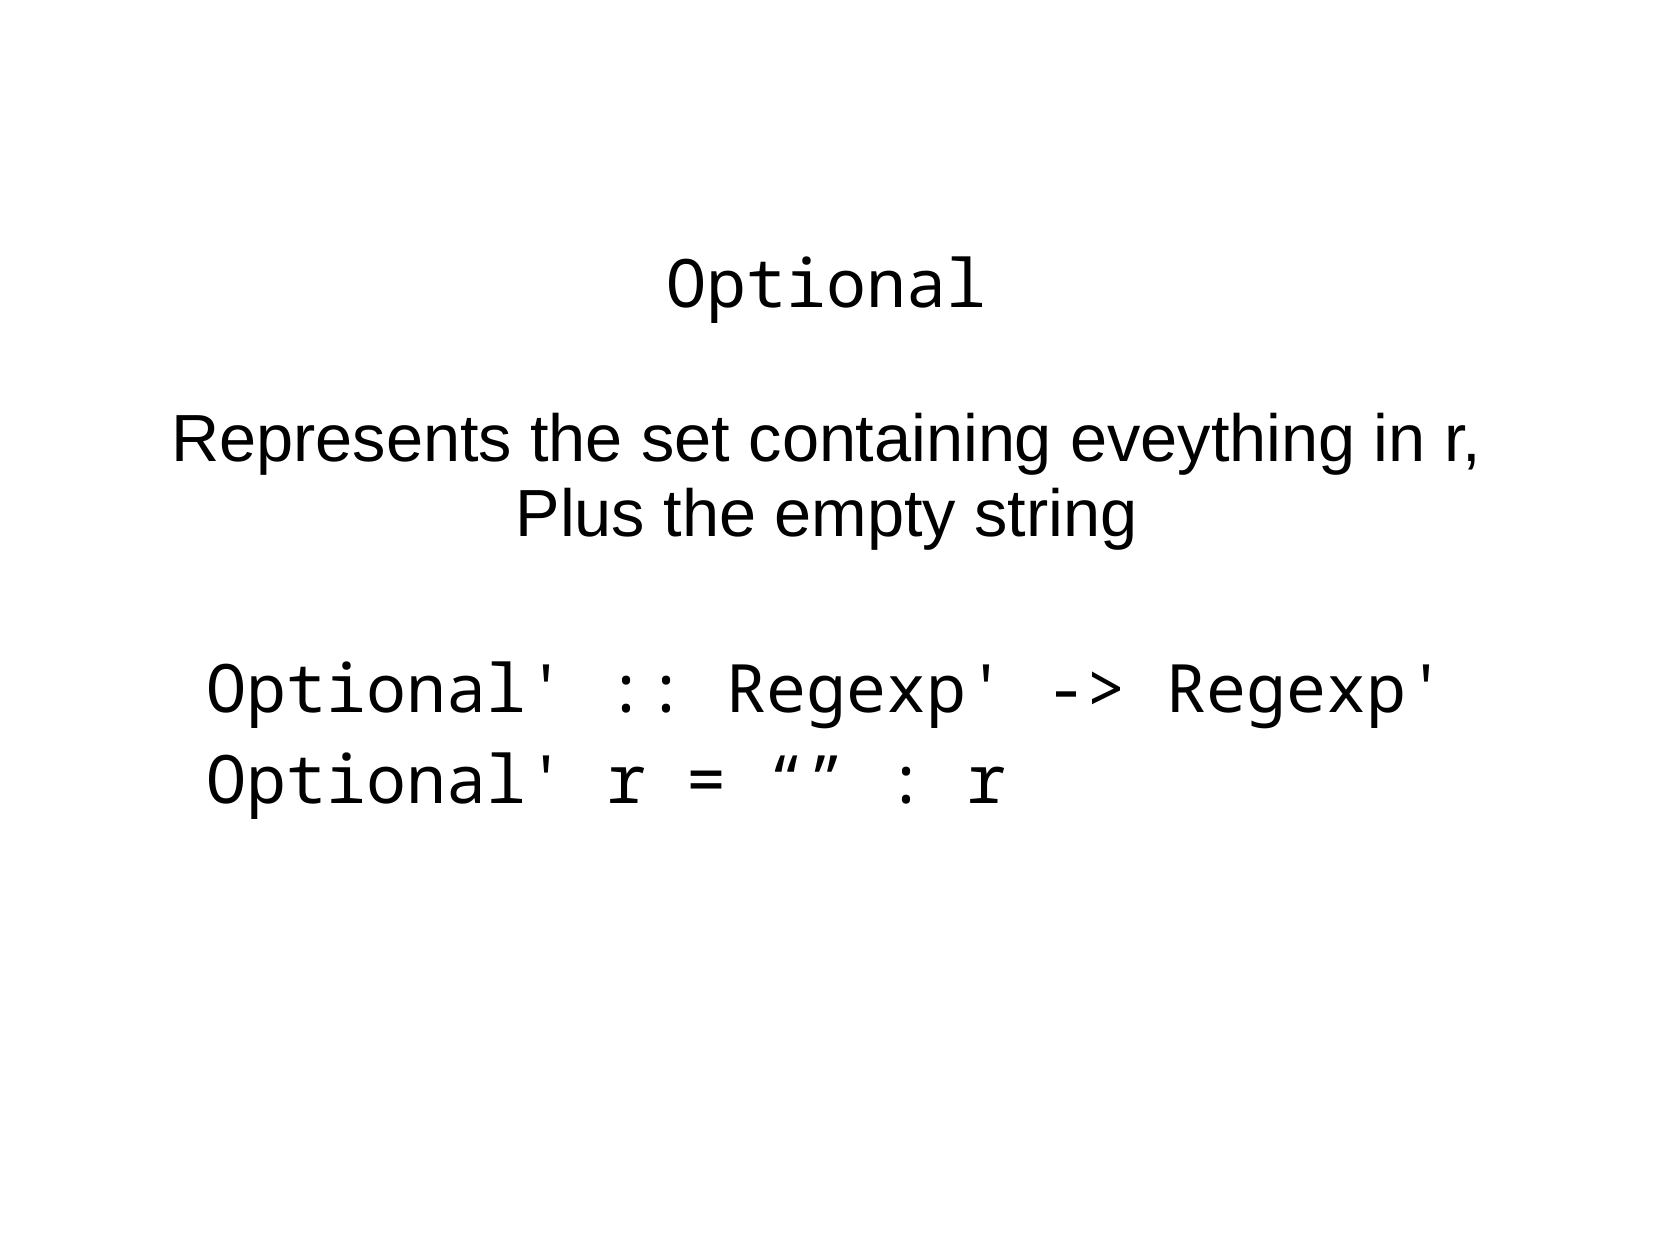

# Optional
Represents the set containing eveything in r,
Plus the empty string
Optional' :: Regexp' -> Regexp'
Optional' r = “” : r